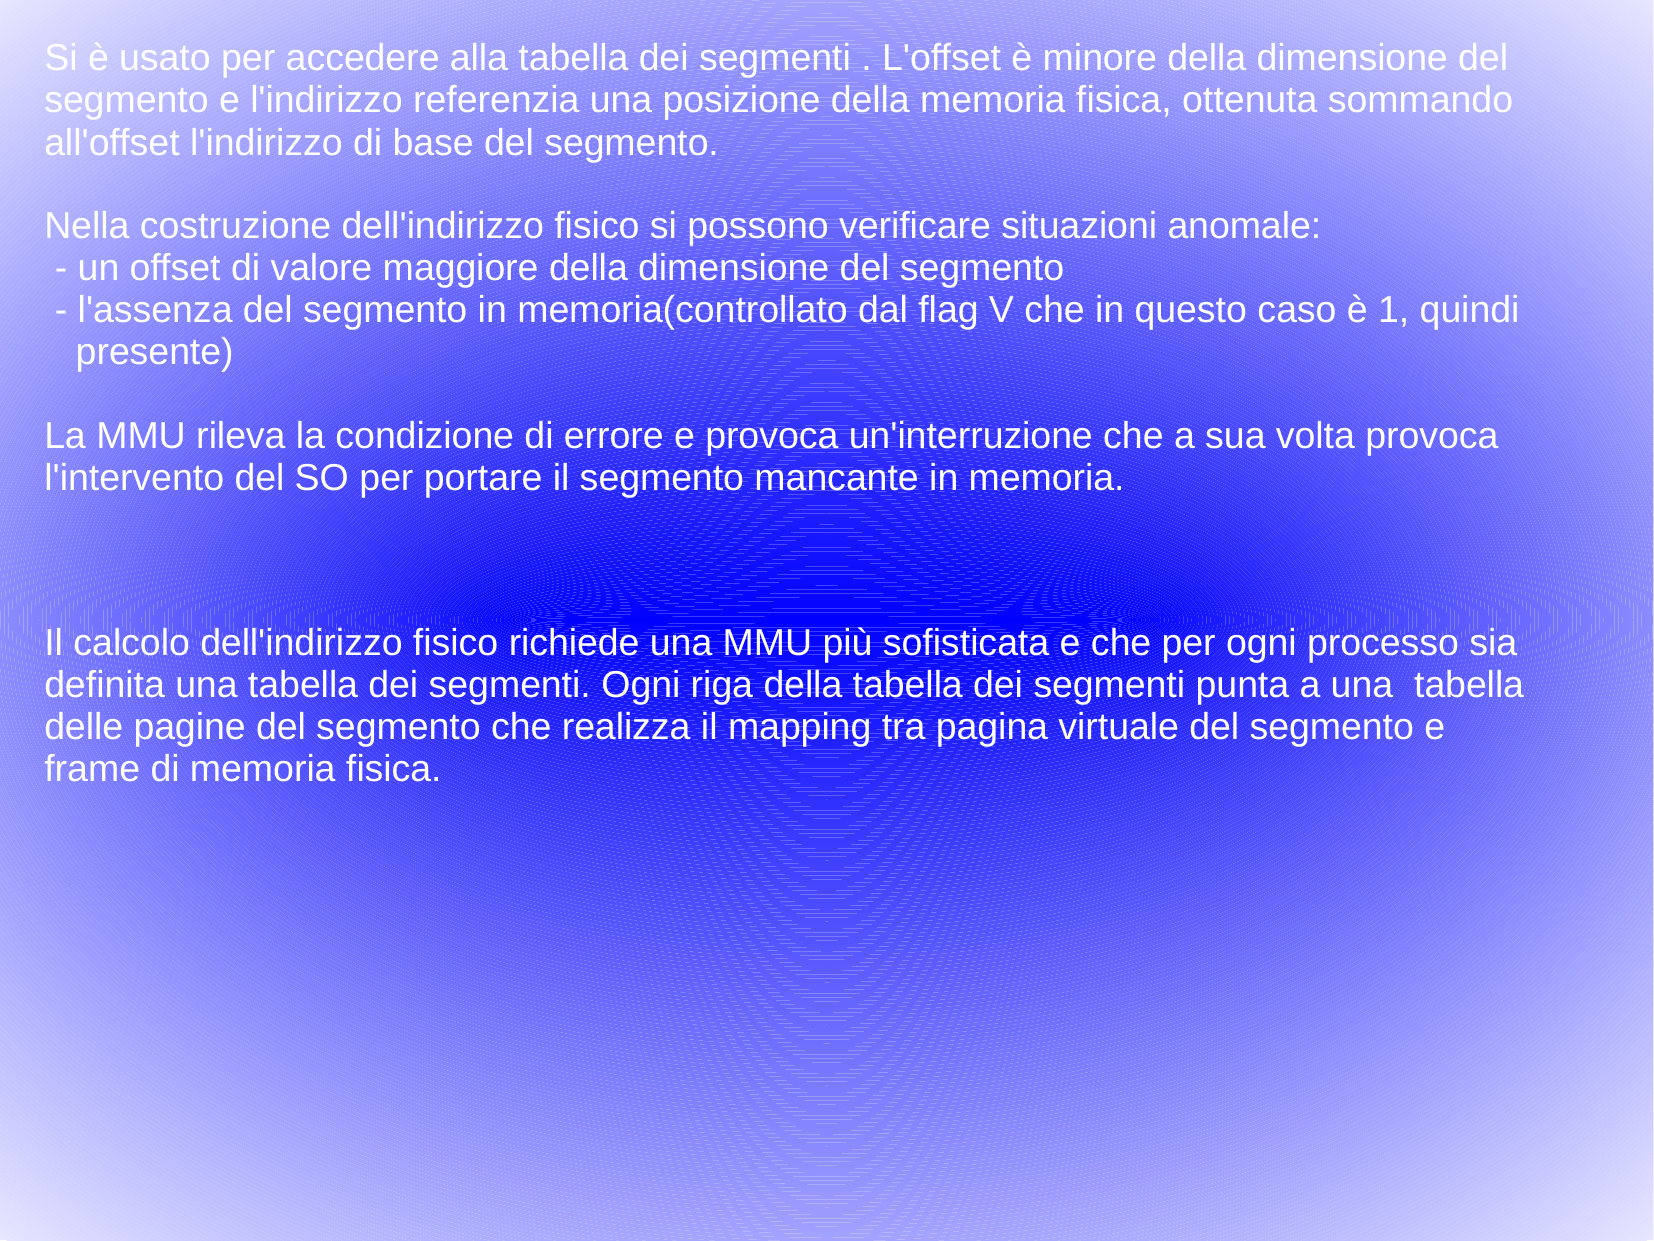

Si è usato per accedere alla tabella dei segmenti . L'offset è minore della dimensione del segmento e l'indirizzo referenzia una posizione della memoria fisica, ottenuta sommando all'offset l'indirizzo di base del segmento.
Nella costruzione dell'indirizzo fisico si possono verificare situazioni anomale:
 - un offset di valore maggiore della dimensione del segmento
 - l'assenza del segmento in memoria(controllato dal flag V che in questo caso è 1, quindi presente)
La MMU rileva la condizione di errore e provoca un'interruzione che a sua volta provoca l'intervento del SO per portare il segmento mancante in memoria.
Il calcolo dell'indirizzo fisico richiede una MMU più sofisticata e che per ogni processo sia definita una tabella dei segmenti. Ogni riga della tabella dei segmenti punta a una tabella delle pagine del segmento che realizza il mapping tra pagina virtuale del segmento e frame di memoria fisica.